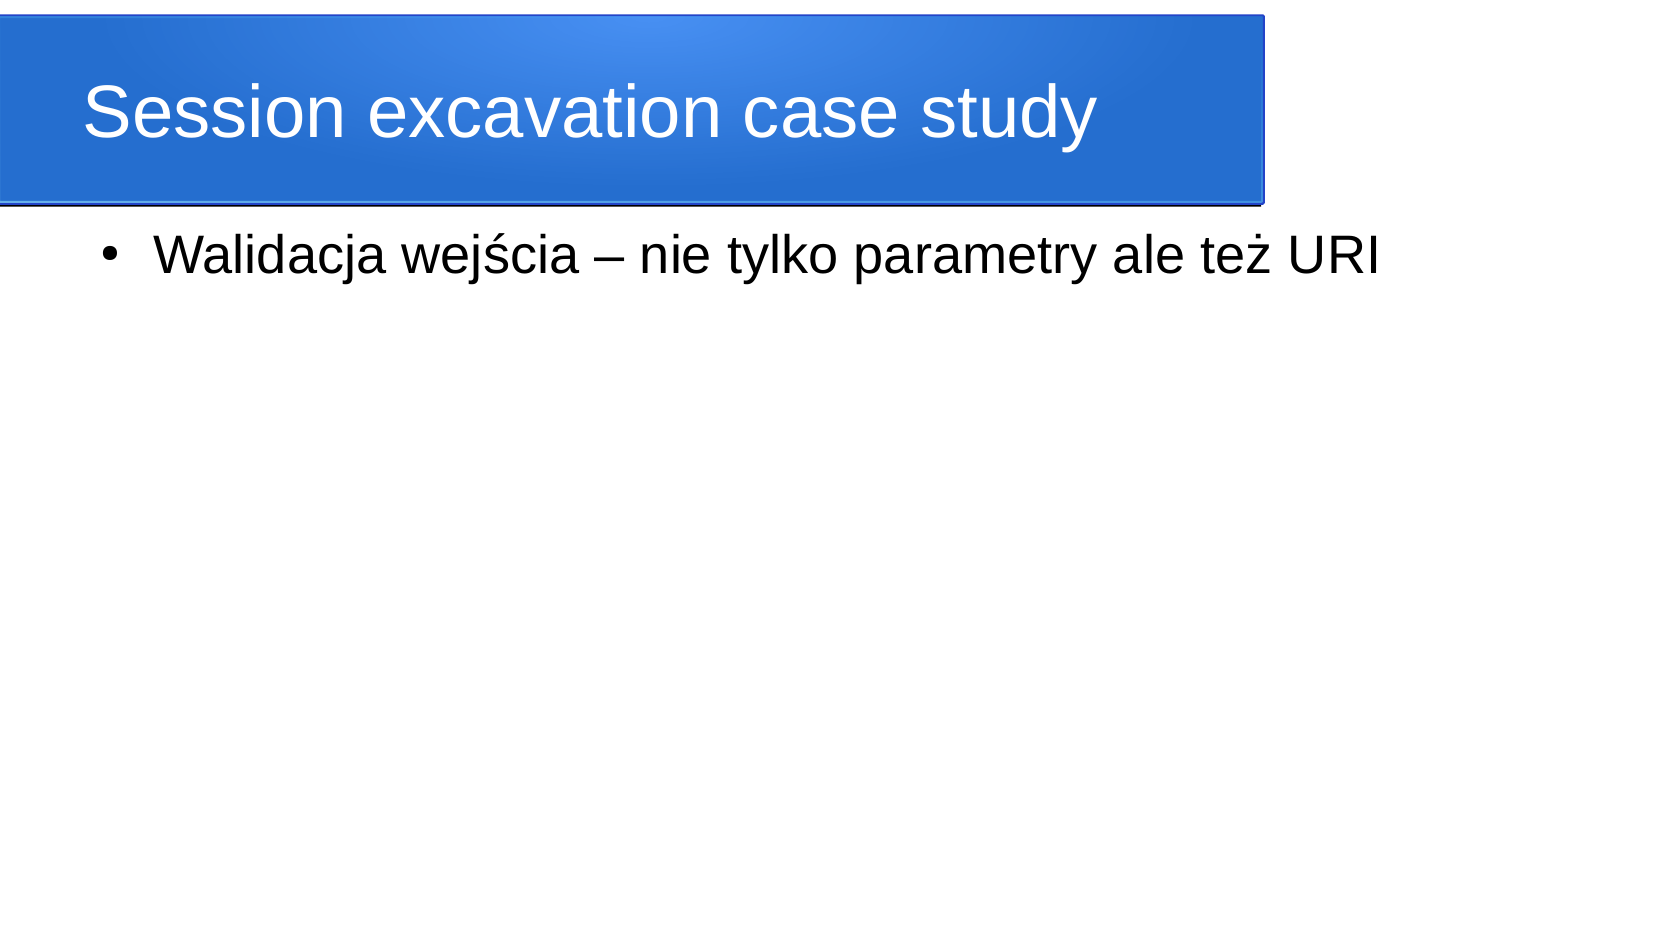

# Session excavation case study
Walidacja wejścia – nie tylko parametry ale też URI